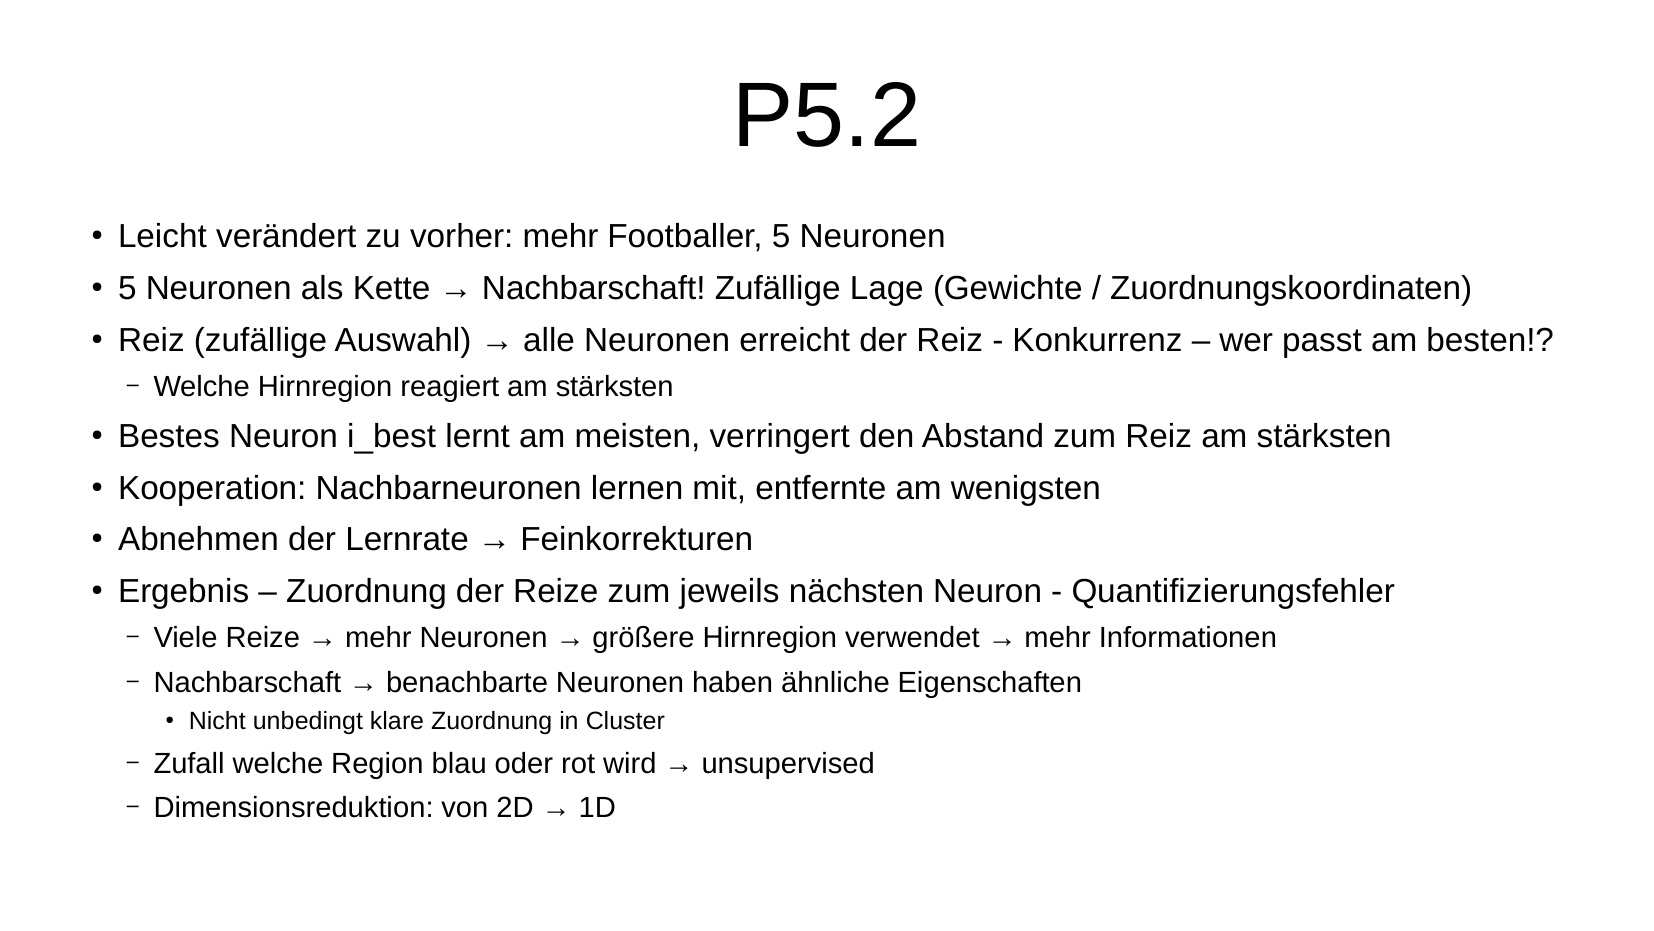

# P5.2
Leicht verändert zu vorher: mehr Footballer, 5 Neuronen
5 Neuronen als Kette → Nachbarschaft! Zufällige Lage (Gewichte / Zuordnungskoordinaten)
Reiz (zufällige Auswahl) → alle Neuronen erreicht der Reiz - Konkurrenz – wer passt am besten!?
Welche Hirnregion reagiert am stärksten
Bestes Neuron i_best lernt am meisten, verringert den Abstand zum Reiz am stärksten
Kooperation: Nachbarneuronen lernen mit, entfernte am wenigsten
Abnehmen der Lernrate → Feinkorrekturen
Ergebnis – Zuordnung der Reize zum jeweils nächsten Neuron - Quantifizierungsfehler
Viele Reize → mehr Neuronen → größere Hirnregion verwendet → mehr Informationen
Nachbarschaft → benachbarte Neuronen haben ähnliche Eigenschaften
Nicht unbedingt klare Zuordnung in Cluster
Zufall welche Region blau oder rot wird → unsupervised
Dimensionsreduktion: von 2D → 1D